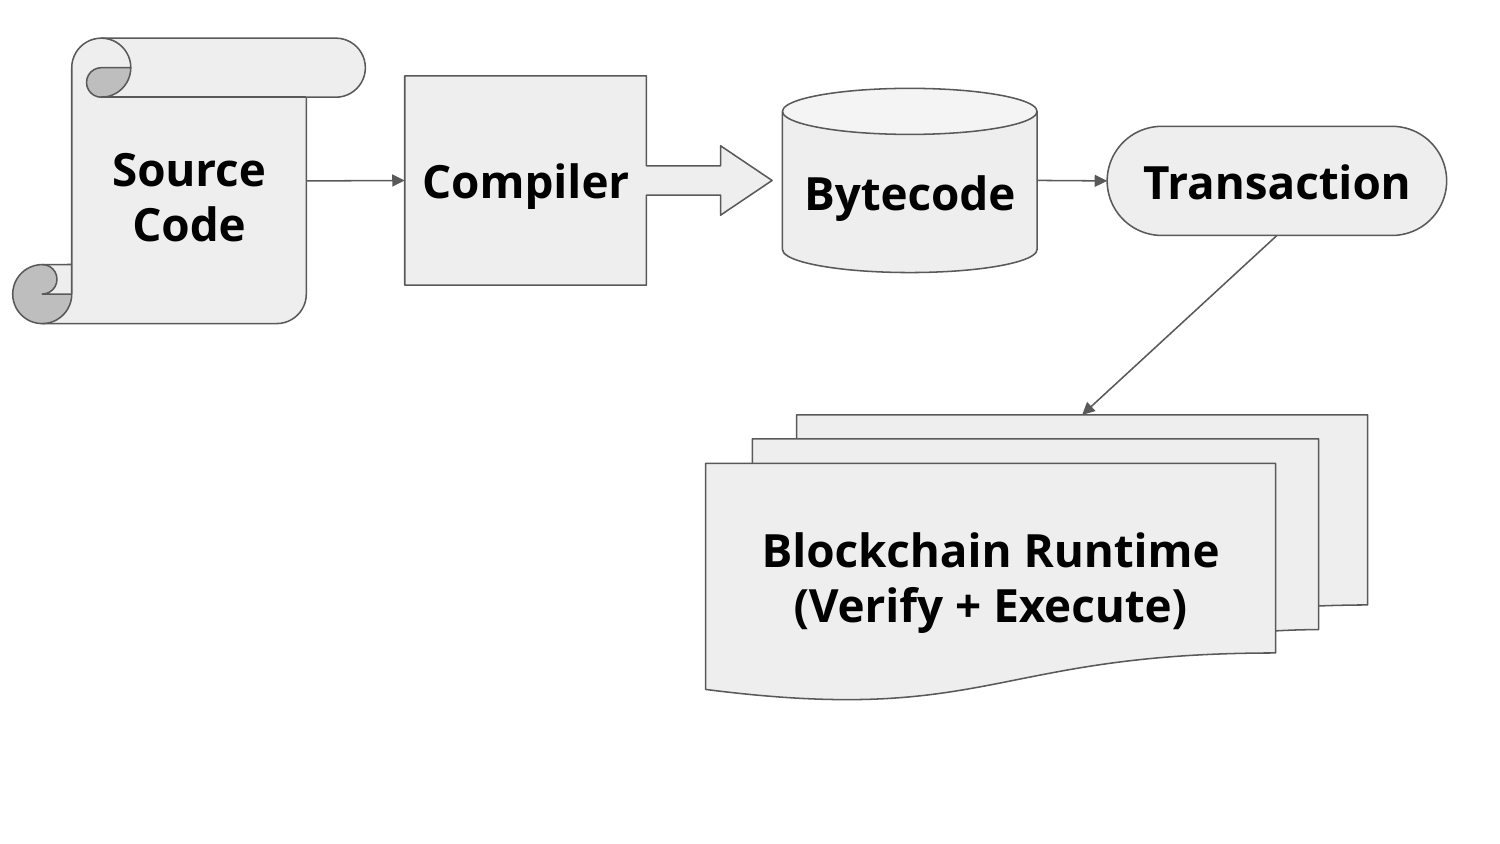

Source Code
Compiler
Bytecode
Transaction
Blockchain Runtime
(Verify + Execute)